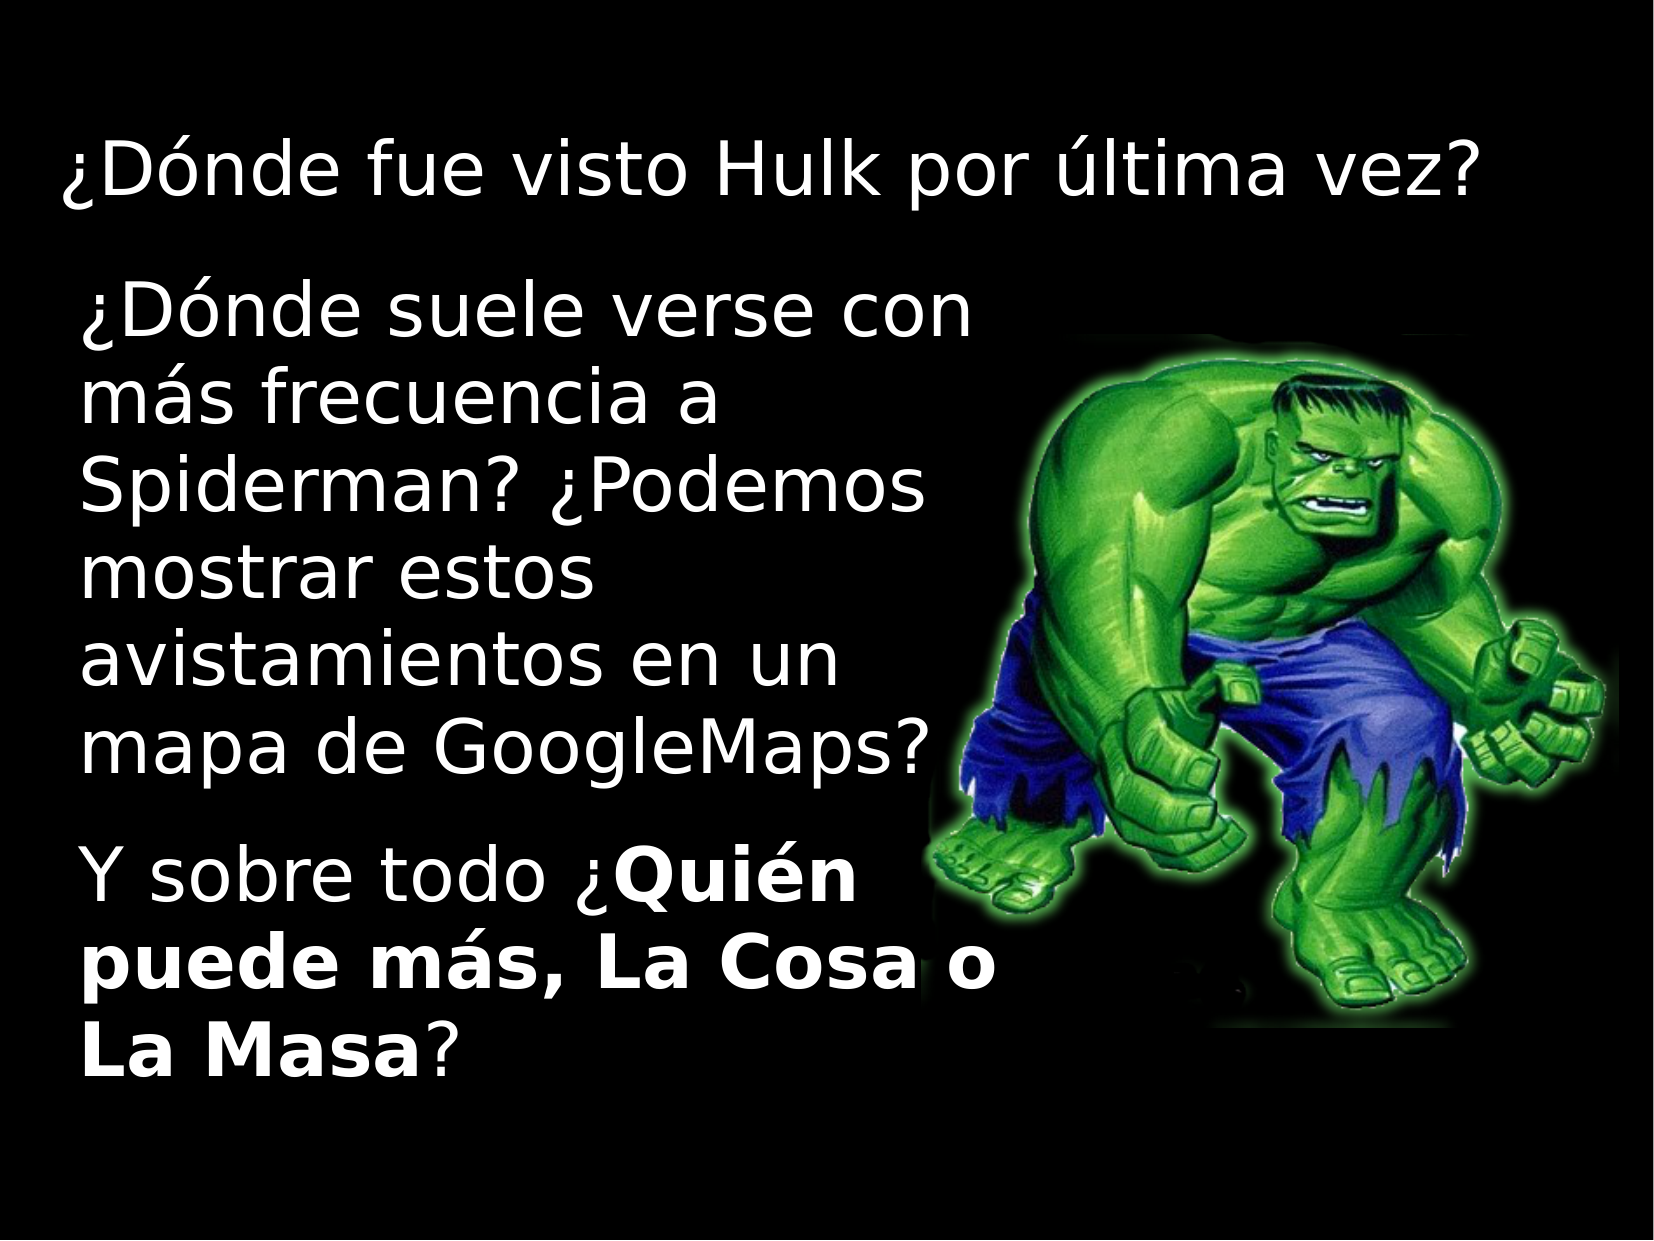

¿Dónde fue visto Hulk por última vez?
¿Dónde suele verse con más frecuencia a Spiderman? ¿Podemos mostrar estos avistamientos en un mapa de GoogleMaps?
Y sobre todo ¿Quién puede más, La Cosa o La Masa?